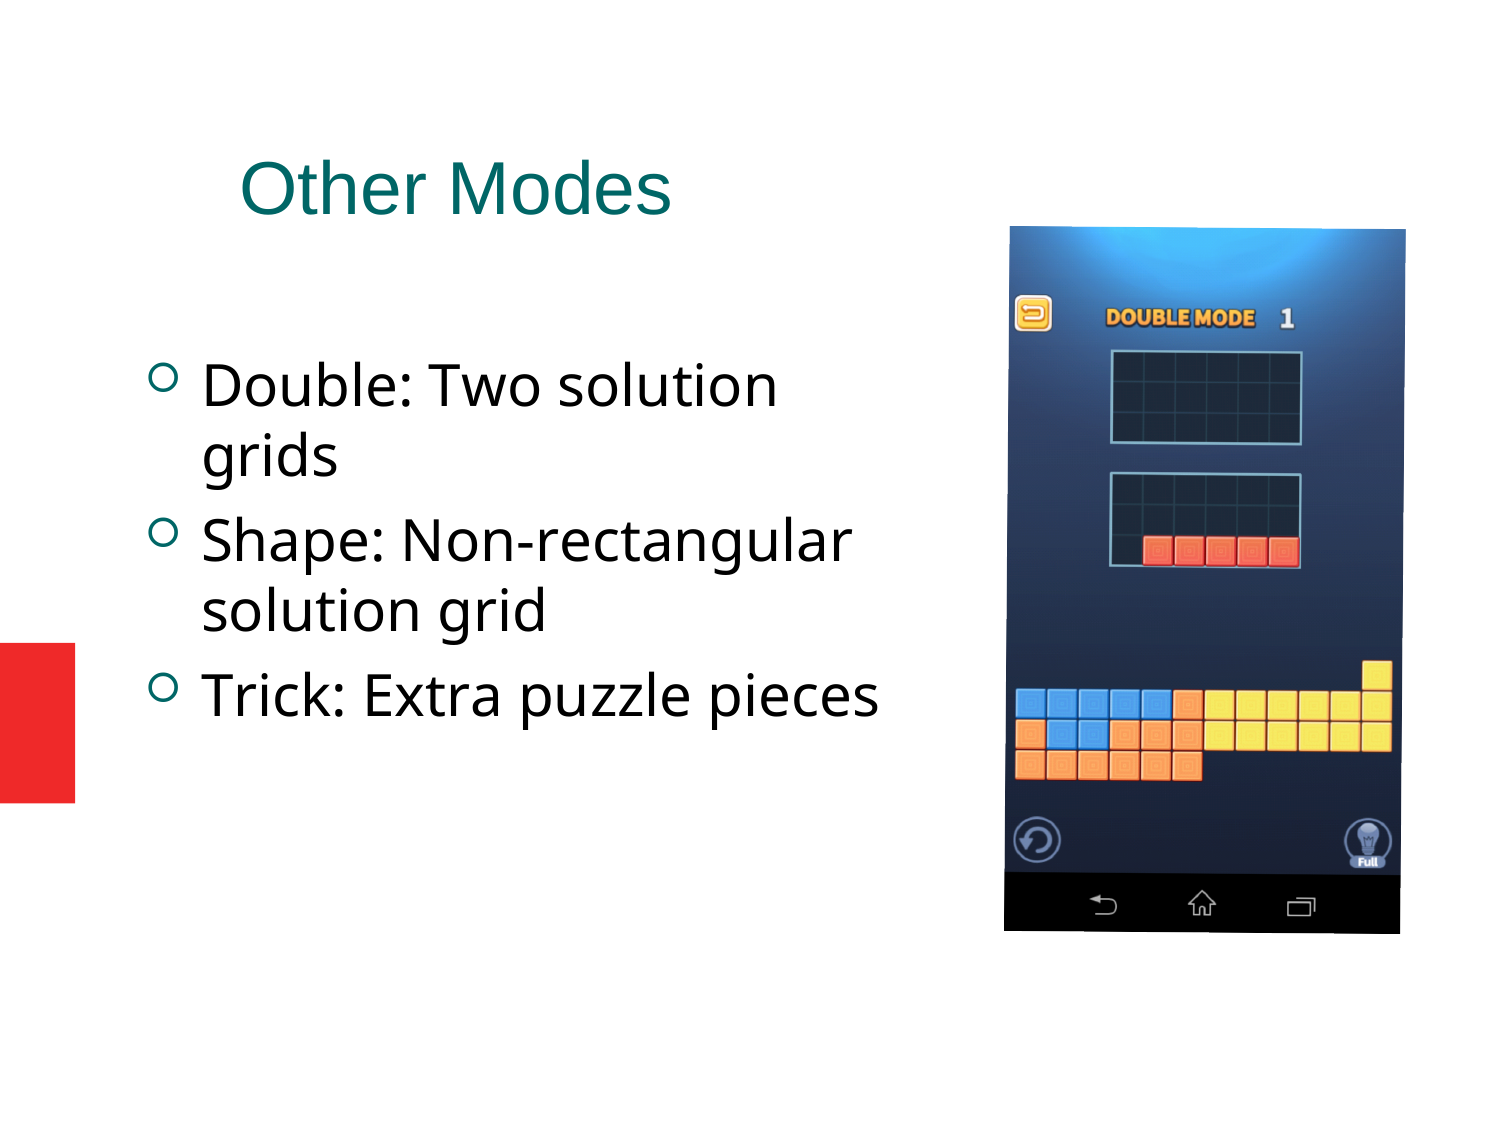

Other Modes
Double: Two solution grids
Shape: Non-rectangular solution grid
Trick: Extra puzzle pieces